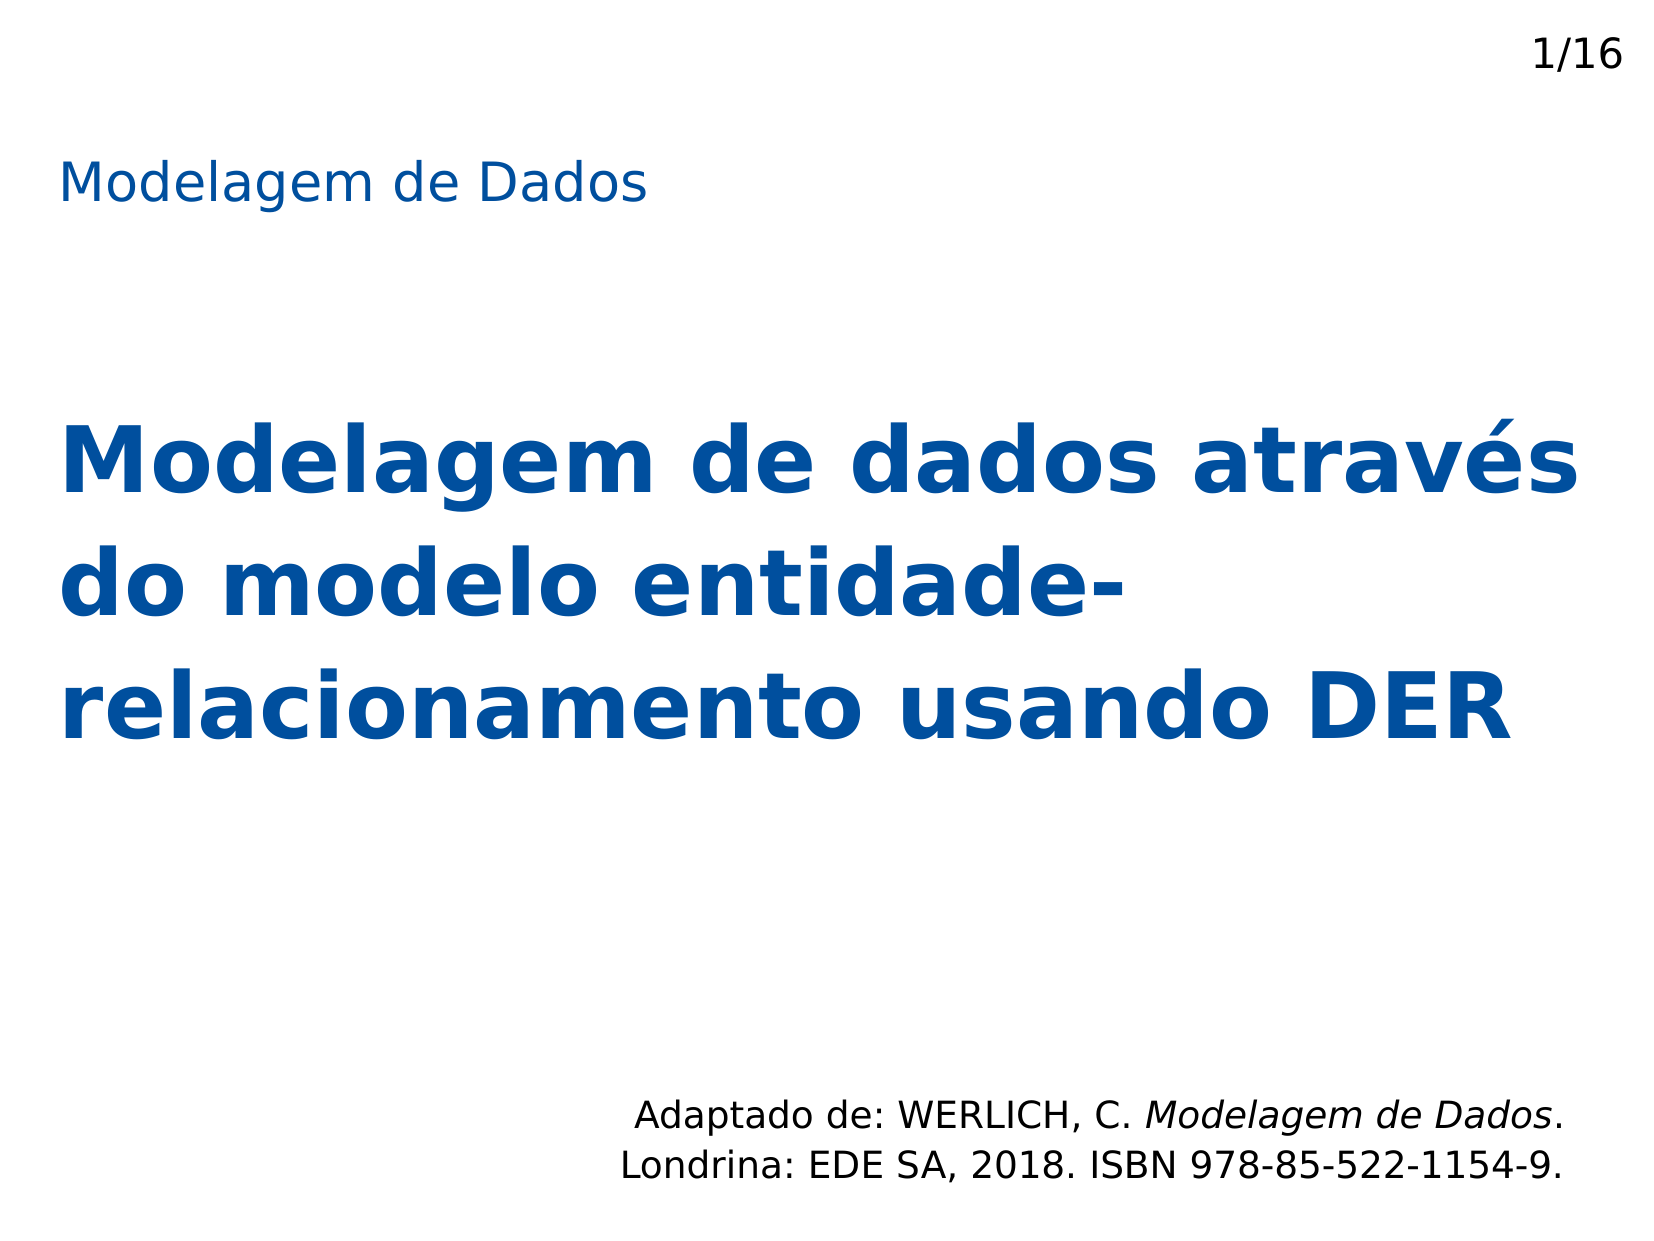

1
# Modelagem de Dados
Modelagem de dados através do modelo entidade-relacionamento usando DER
Adaptado de: WERLICH, C. Modelagem de Dados. Londrina: EDE SA, 2018. ISBN 978-85-522-1154-9.